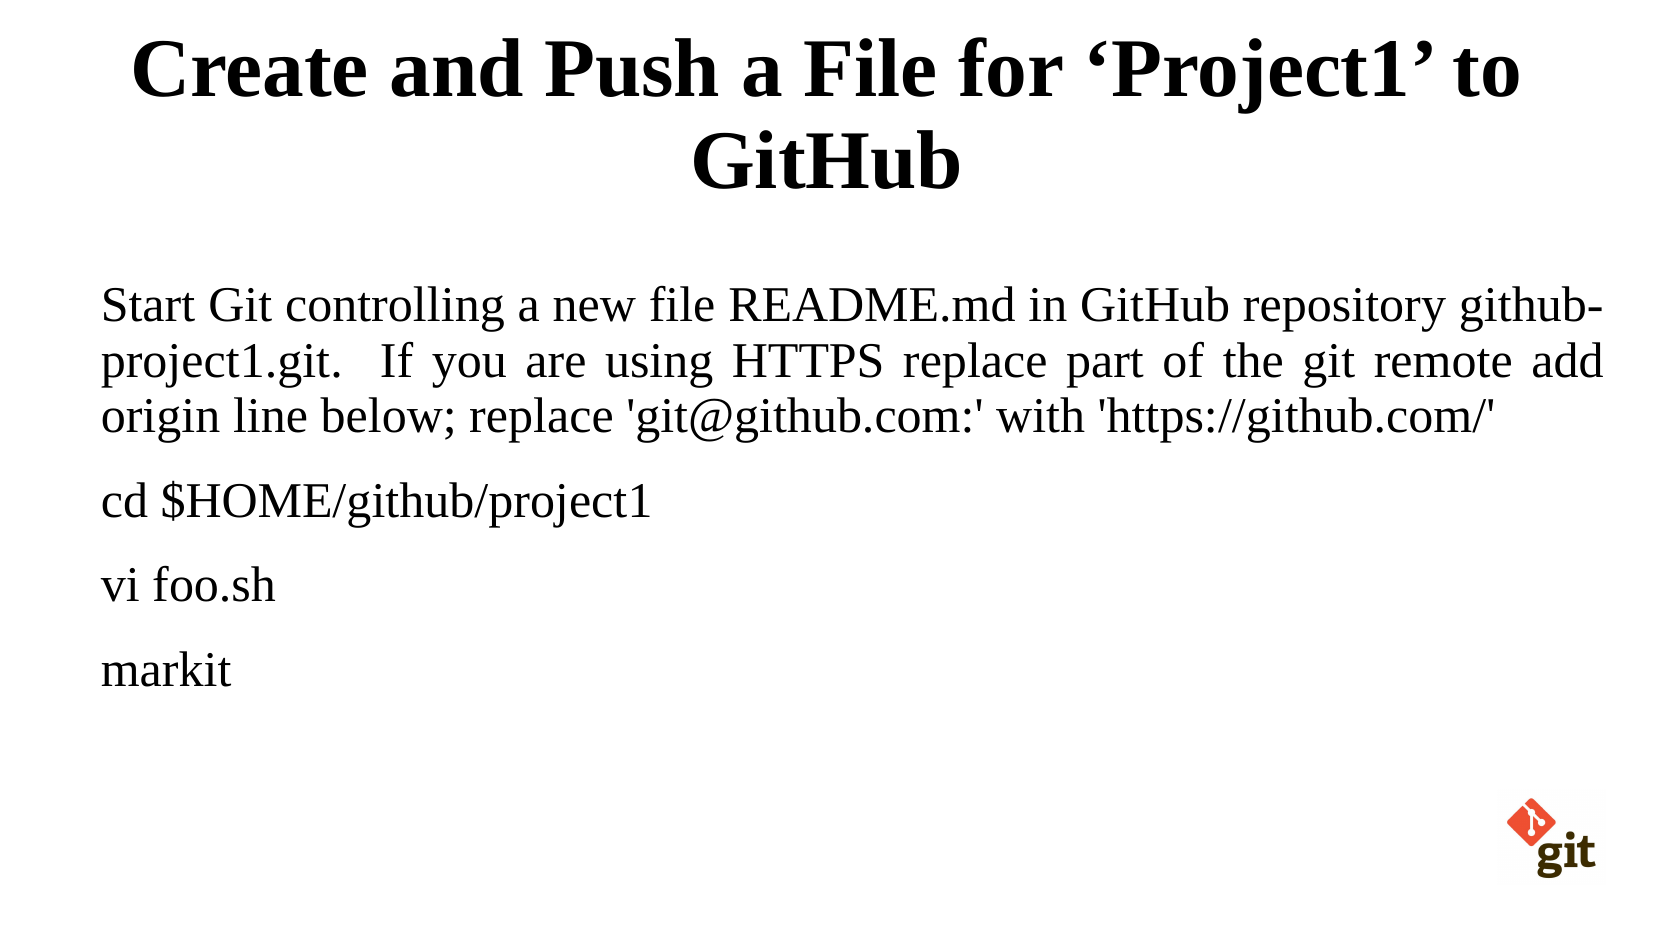

# Create and Push a File for ‘Project1’ to GitHub
Start Git controlling a new file README.md in GitHub repository github-project1.git. If you are using HTTPS replace part of the git remote add origin line below; replace 'git@github.com:' with 'https://github.com/'
cd $HOME/github/project1
vi foo.sh
markit